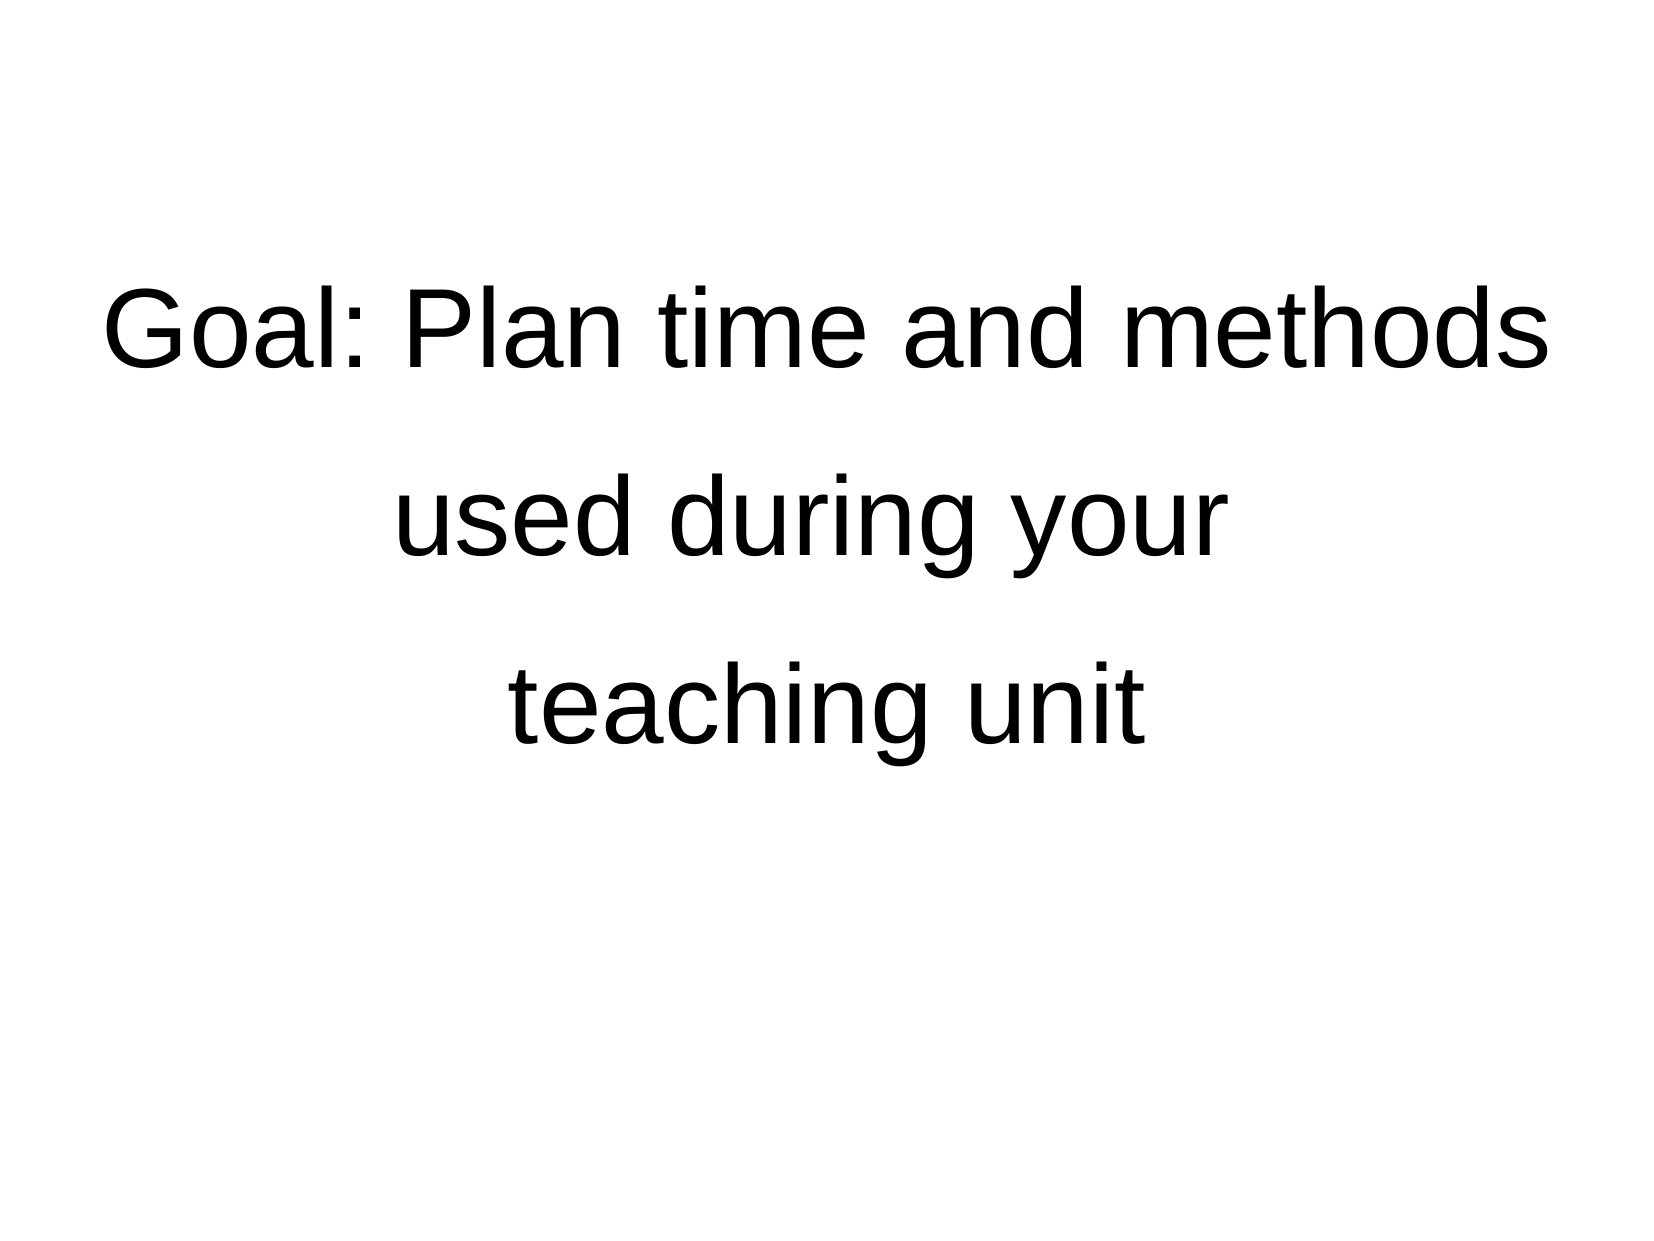

# Goal: Plan time and methods used during your teaching unit